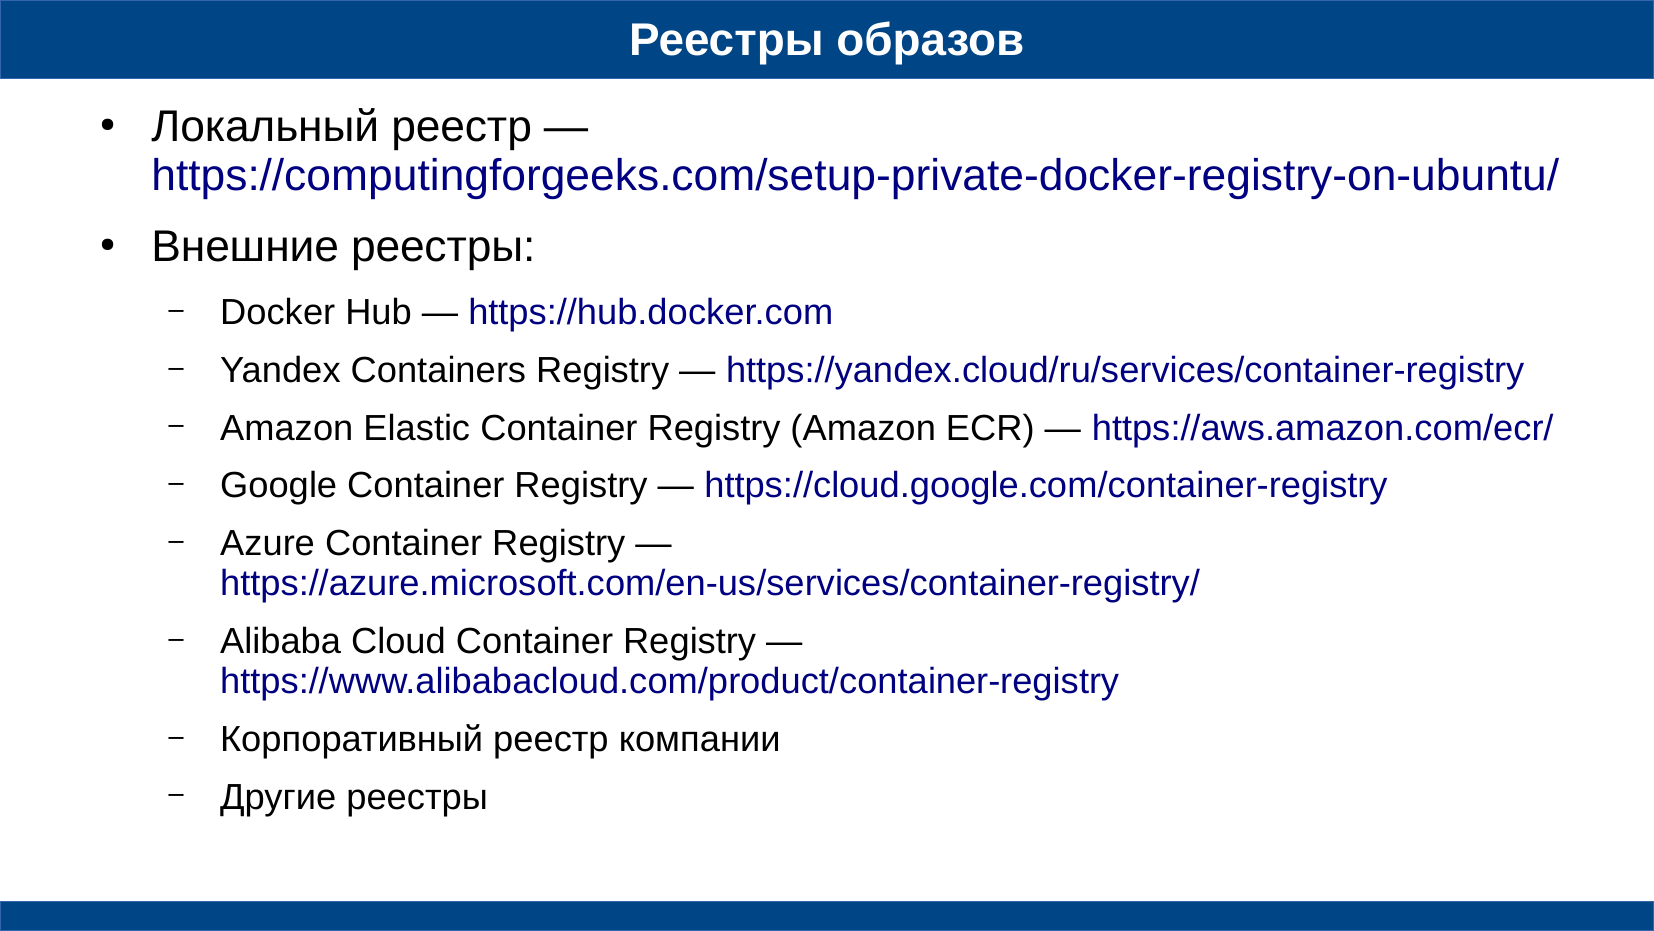

# Реестры образов
Локальный реестр — https://computingforgeeks.com/setup-private-docker-registry-on-ubuntu/
Внешние реестры:
Docker Hub — https://hub.docker.com
Yandex Containers Registry — https://yandex.cloud/ru/services/container-registry
Amazon Elastic Container Registry (Amazon ECR) — https://aws.amazon.com/ecr/
Google Container Registry — https://cloud.google.com/container-registry
Azure Container Registry — https://azure.microsoft.com/en-us/services/container-registry/
Alibaba Cloud Container Registry — https://www.alibabacloud.com/product/container-registry
Корпоративный реестр компании
Другие реестры